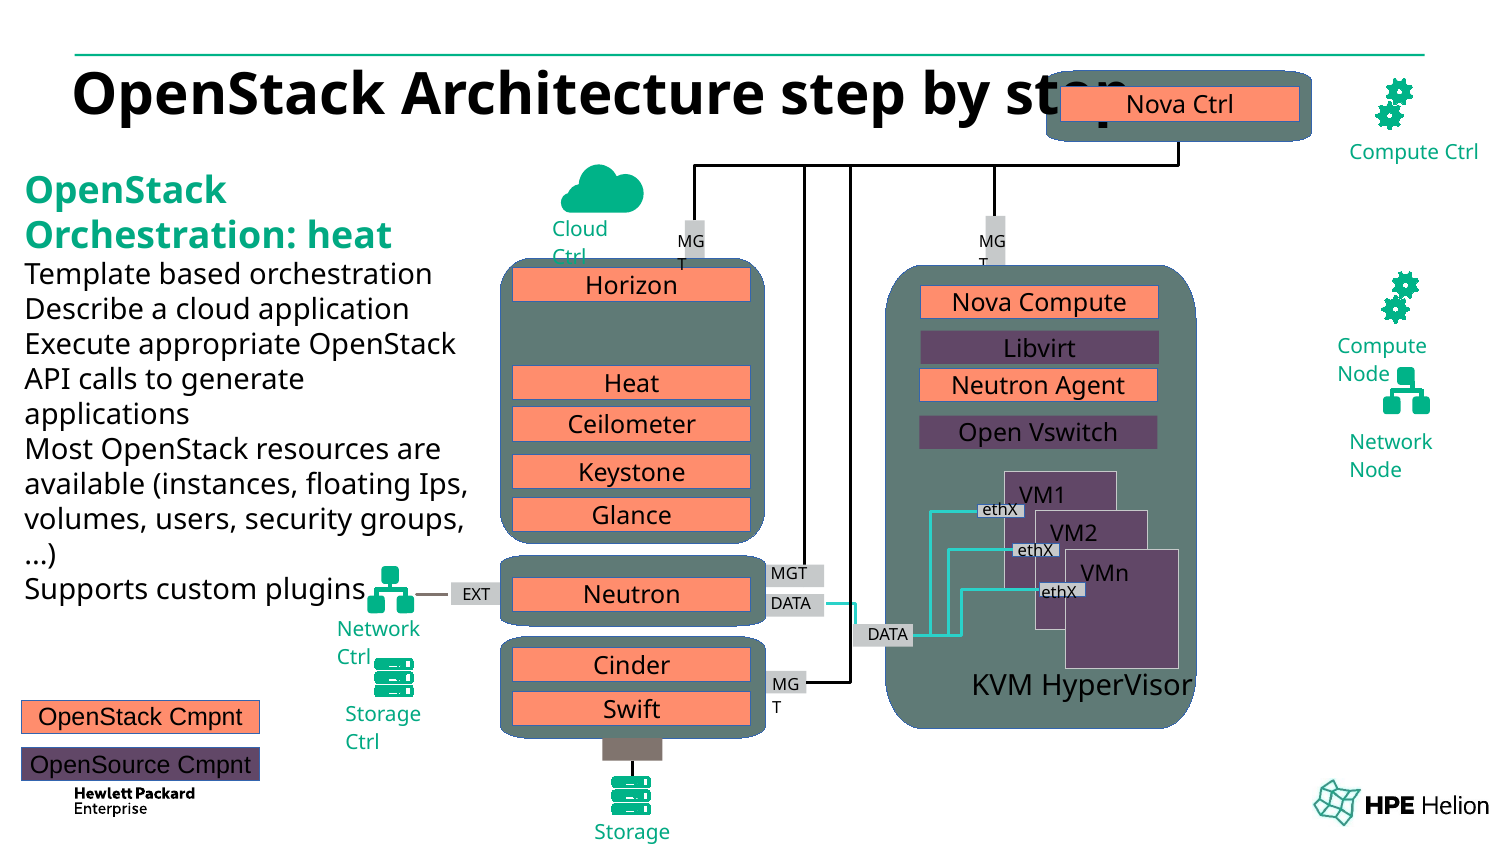

# OpenStack Architecture step by step
Compute Ctrl
Nova Ctrl
Cloud Ctrl
OpenStack Orchestration: heat
Template based orchestration
Describe a cloud application
Execute appropriate OpenStack API calls to generate applications
Most OpenStack resources are available (instances, floating Ips, volumes, users, security groups, ...)
Supports custom plugins
MGT
MGT
 KVM HyperVisor
Horizon
Compute Node
Nova Compute
Libvirt
Heat
Network Node
Neutron Agent
Ceilometer
Open Vswitch
Keystone
VM1
ethX
Glance
VM2
ethX
VMn
MGT
Network Ctrl
ethX
EXT
Neutron
DATA
DATA
Cinder
Storage Ctrl
MGT
Swift
OpenStack Cmpnt
OpenSource Cmpnt
Storage